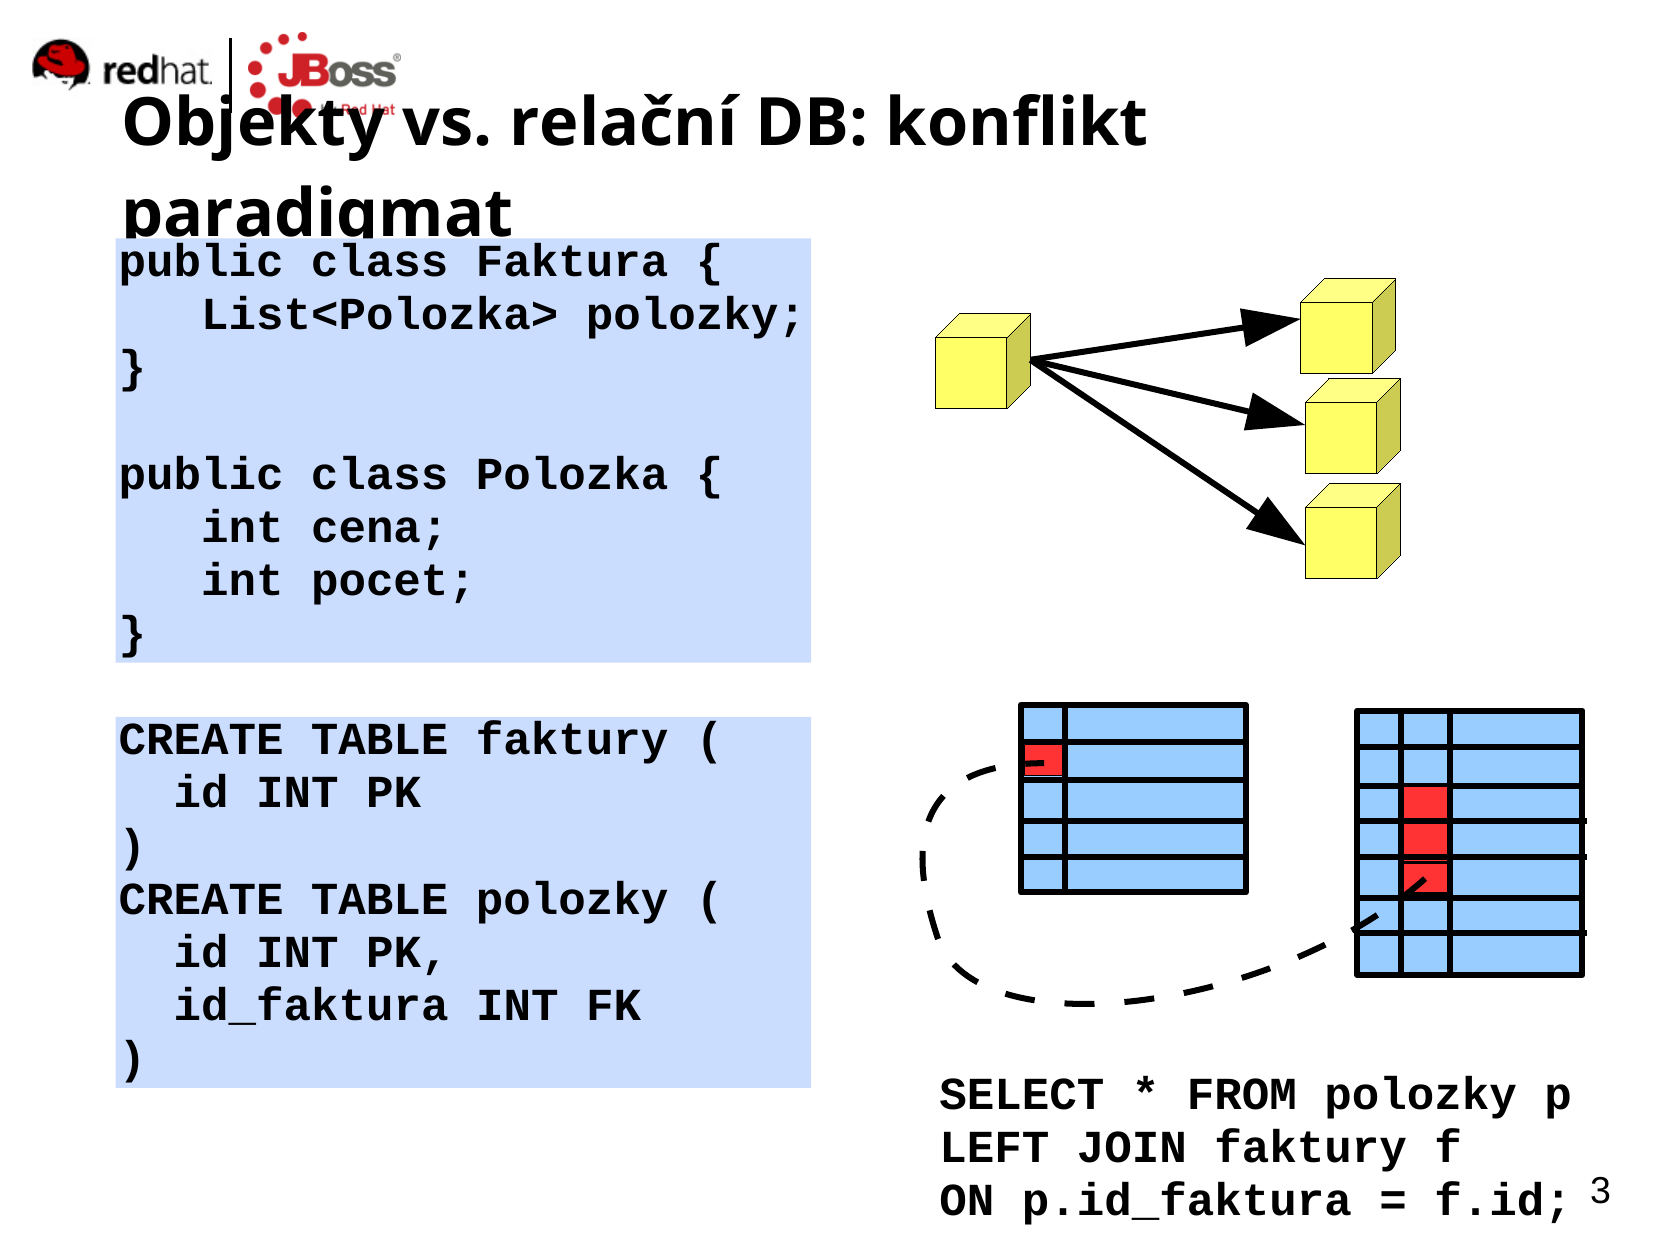

# Objekty vs. relační DB: konflikt paradigmat
public class Faktura {
 List<Polozka> polozky;
}
public class Polozka {
 int cena;
 int pocet;
}
CREATE TABLE faktury (
 id INT PK
)
CREATE TABLE polozky (
 id INT PK,
 id_faktura INT FK
)
SELECT * FROM polozky p
LEFT JOIN faktury f
ON p.id_faktura = f.id;